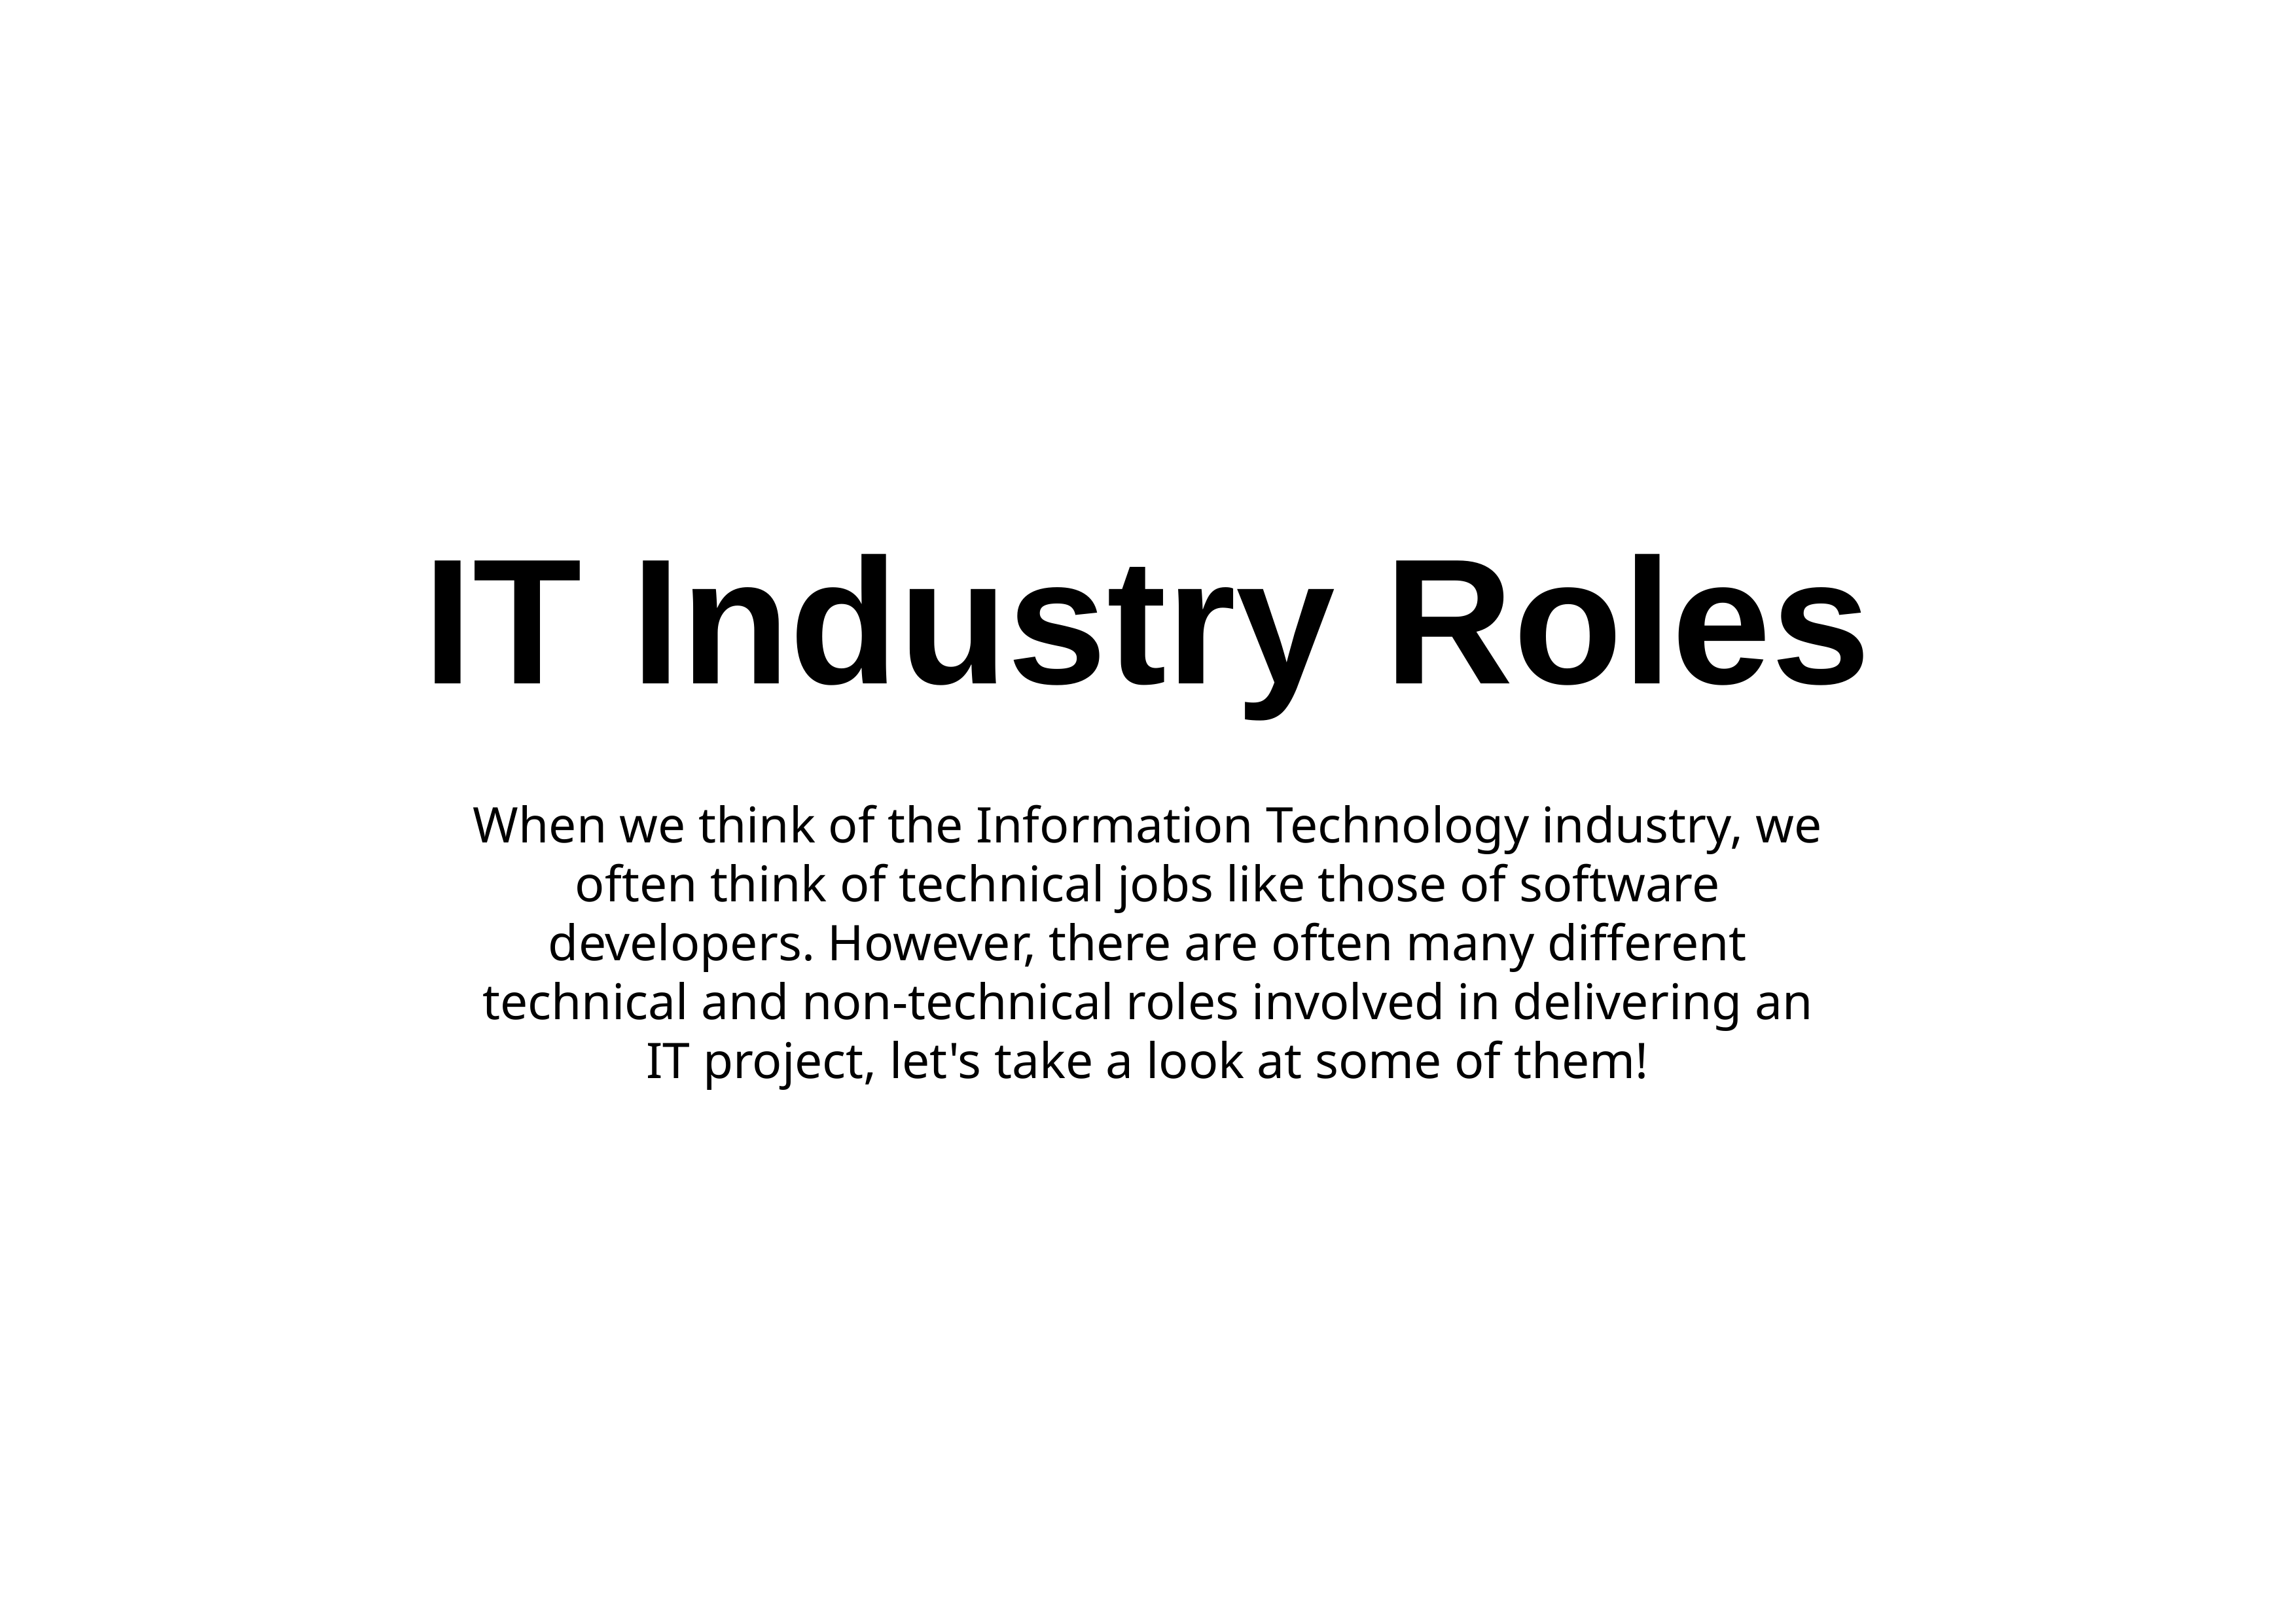

# IT Industry Roles
When we think of the Information Technology industry, we often think of technical jobs like those of software developers. However, there are often many different technical and non-technical roles involved in delivering an IT project, let's take a look at some of them!